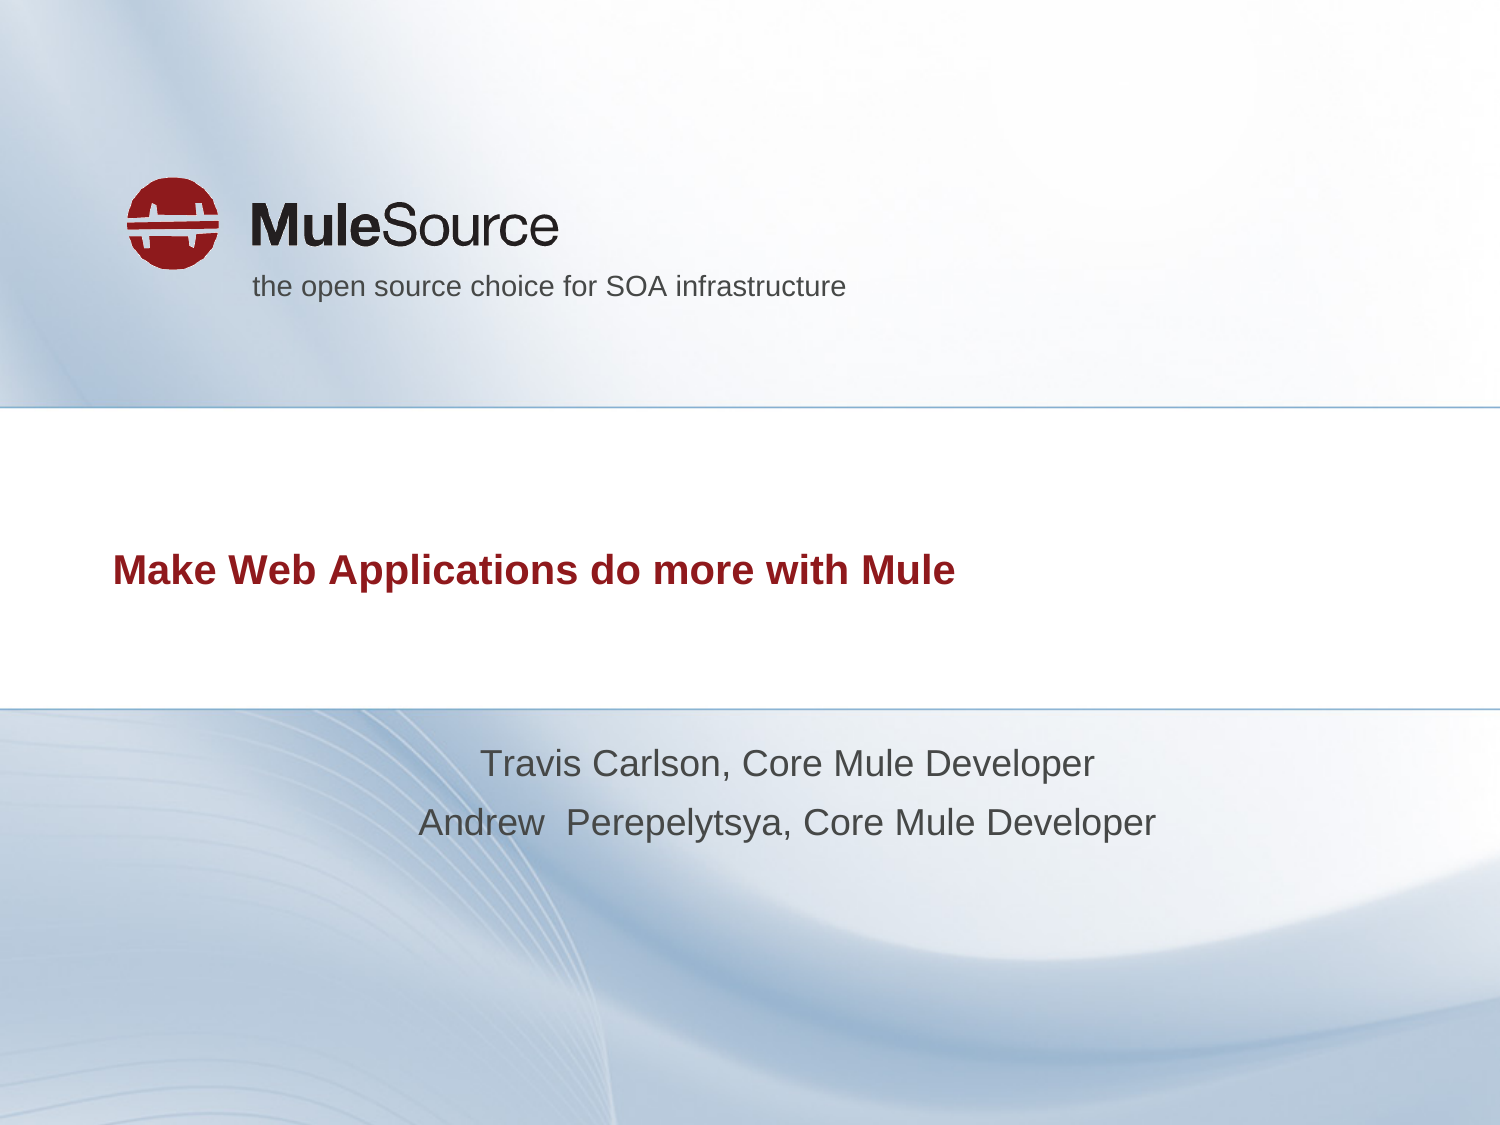

# Make Web Applications do more with Mule
Travis Carlson, Core Mule Developer
Andrew Perepelytsya, Core Mule Developer